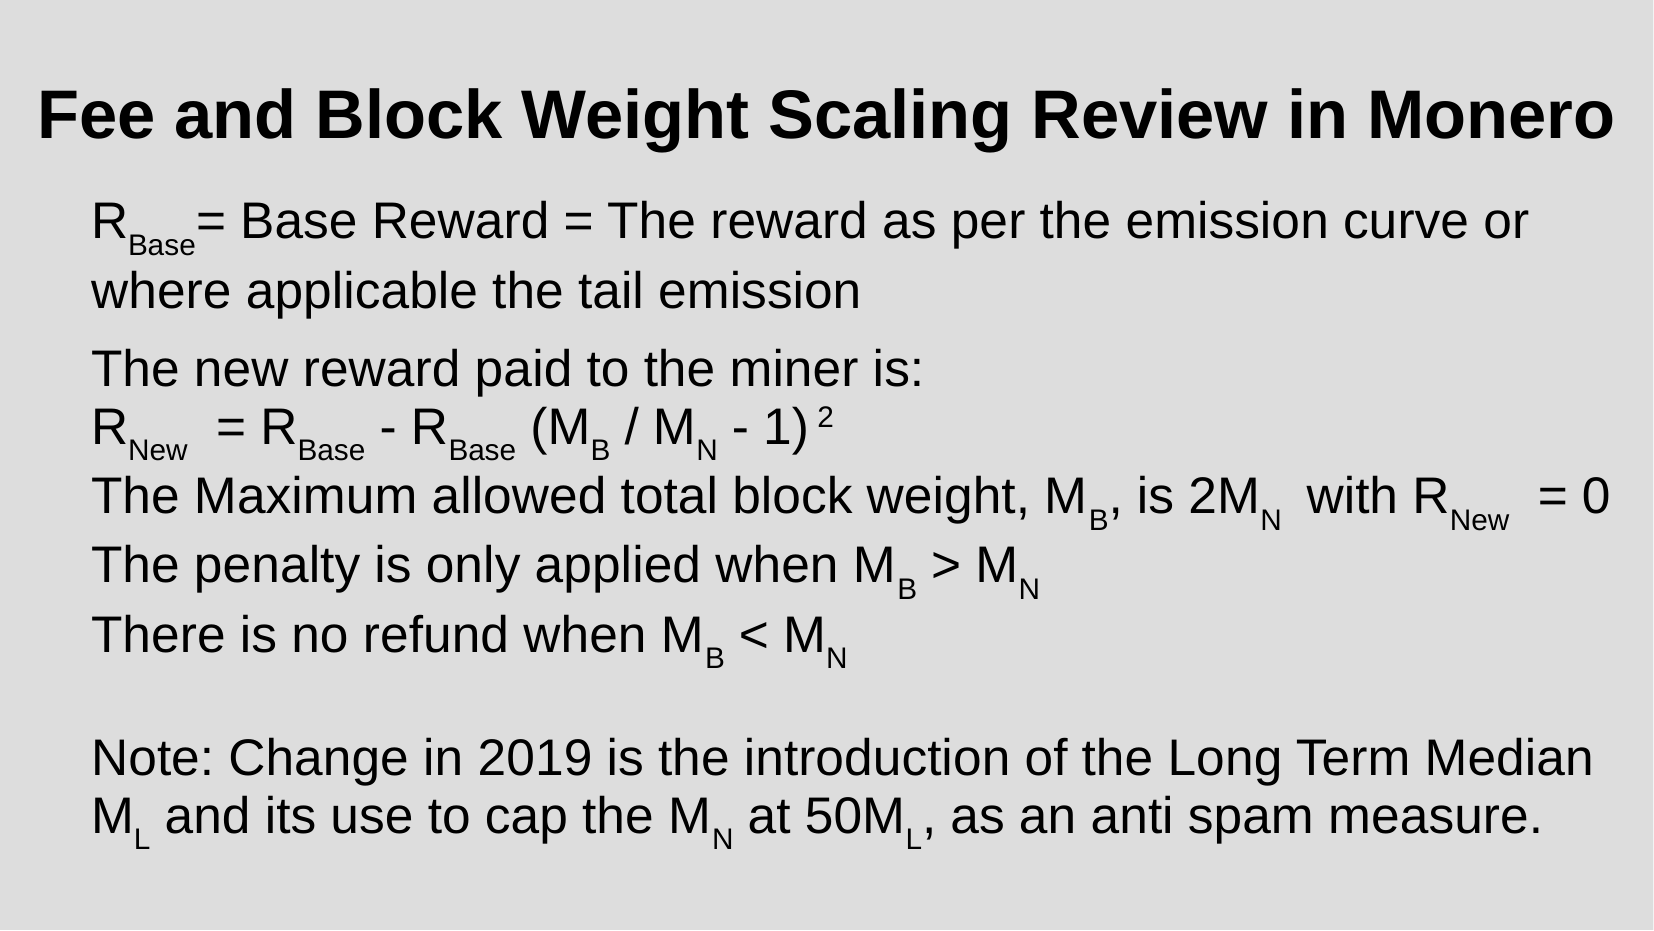

# Fee and Block Weight Scaling Review in Monero
RBase= Base Reward = The reward as per the emission curve or where applicable the tail emission
The new reward paid to the miner is:
RNew = RBase - RBase (MB / MN - 1) 2
The Maximum allowed total block weight, MB, is 2MN with RNew = 0
The penalty is only applied when MB > MN
There is no refund when MB < MN
Note: Change in 2019 is the introduction of the Long Term Median ML and its use to cap the MN at 50ML, as an anti spam measure.